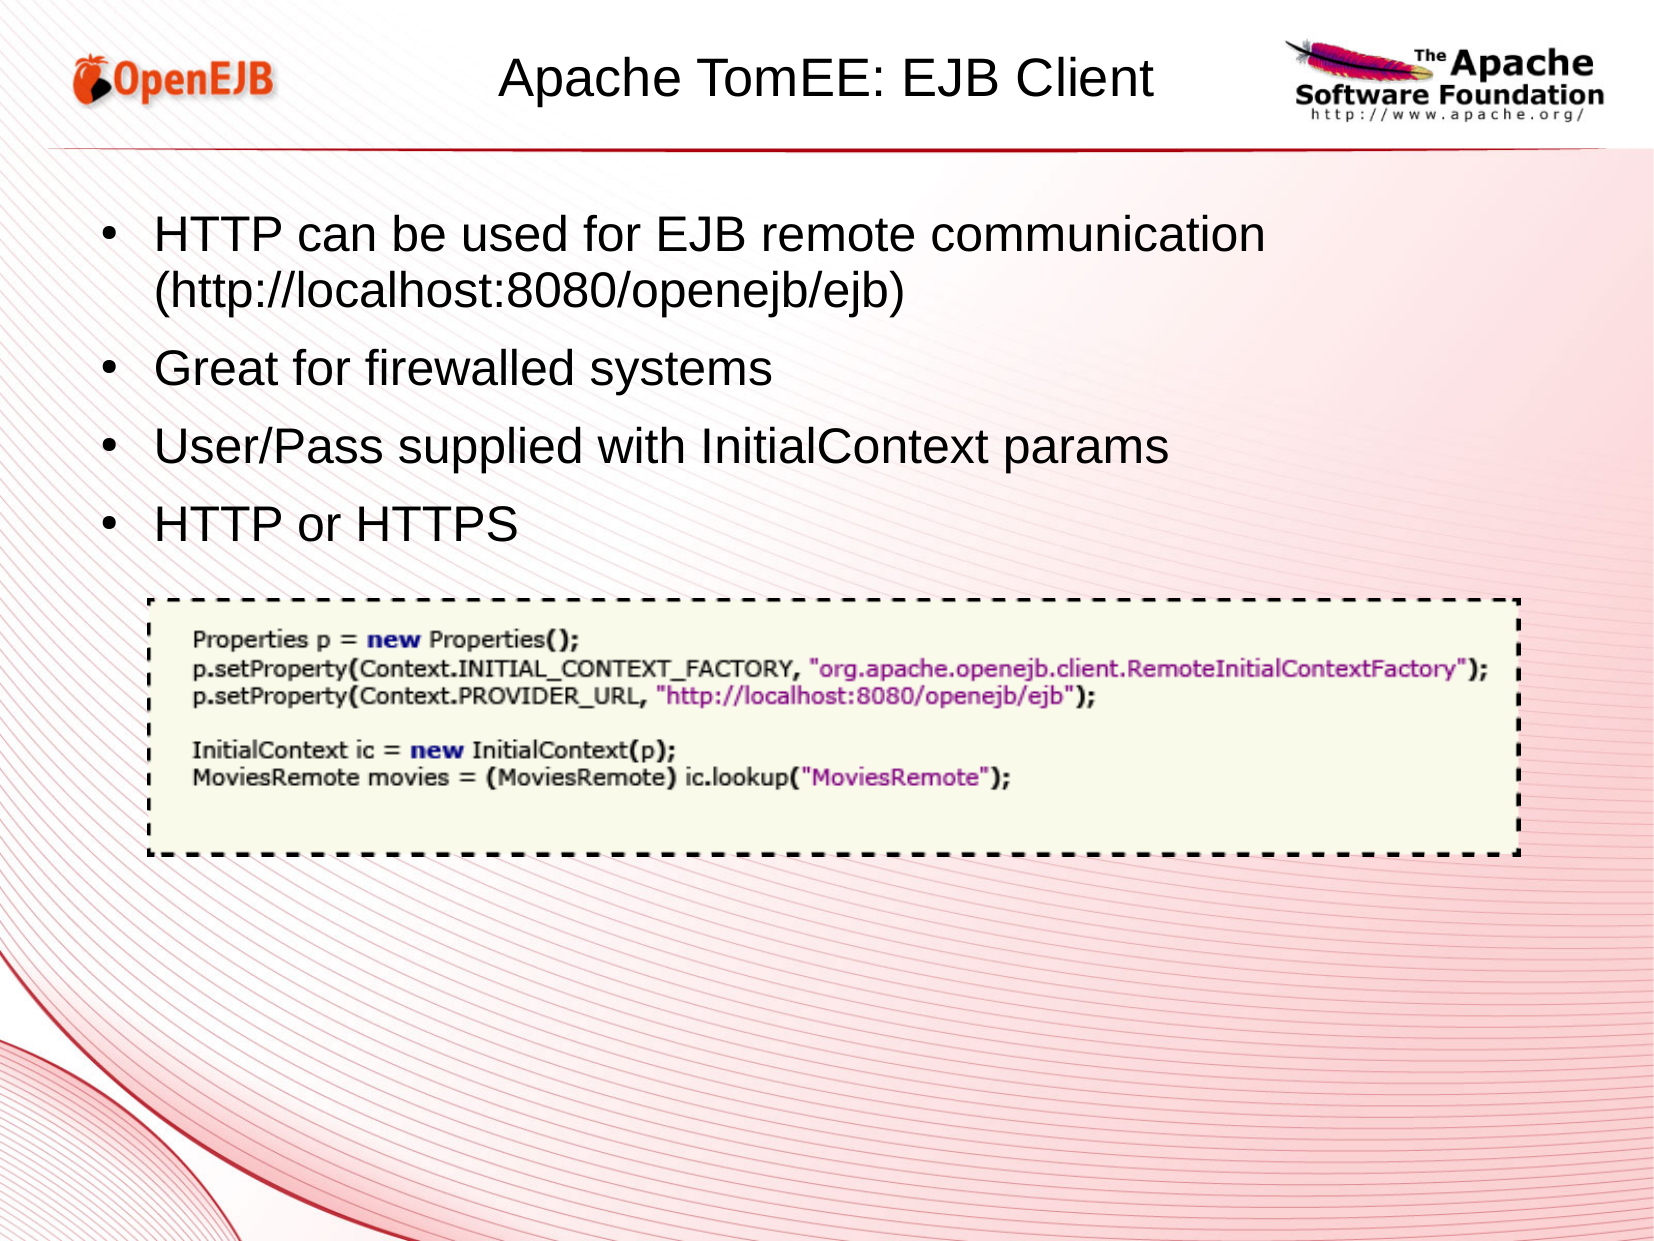

# Apache TomEE: EJB Client
HTTP can be used for EJB remote communication (http://localhost:8080/openejb/ejb)
Great for firewalled systems
User/Pass supplied with InitialContext params
HTTP or HTTPS